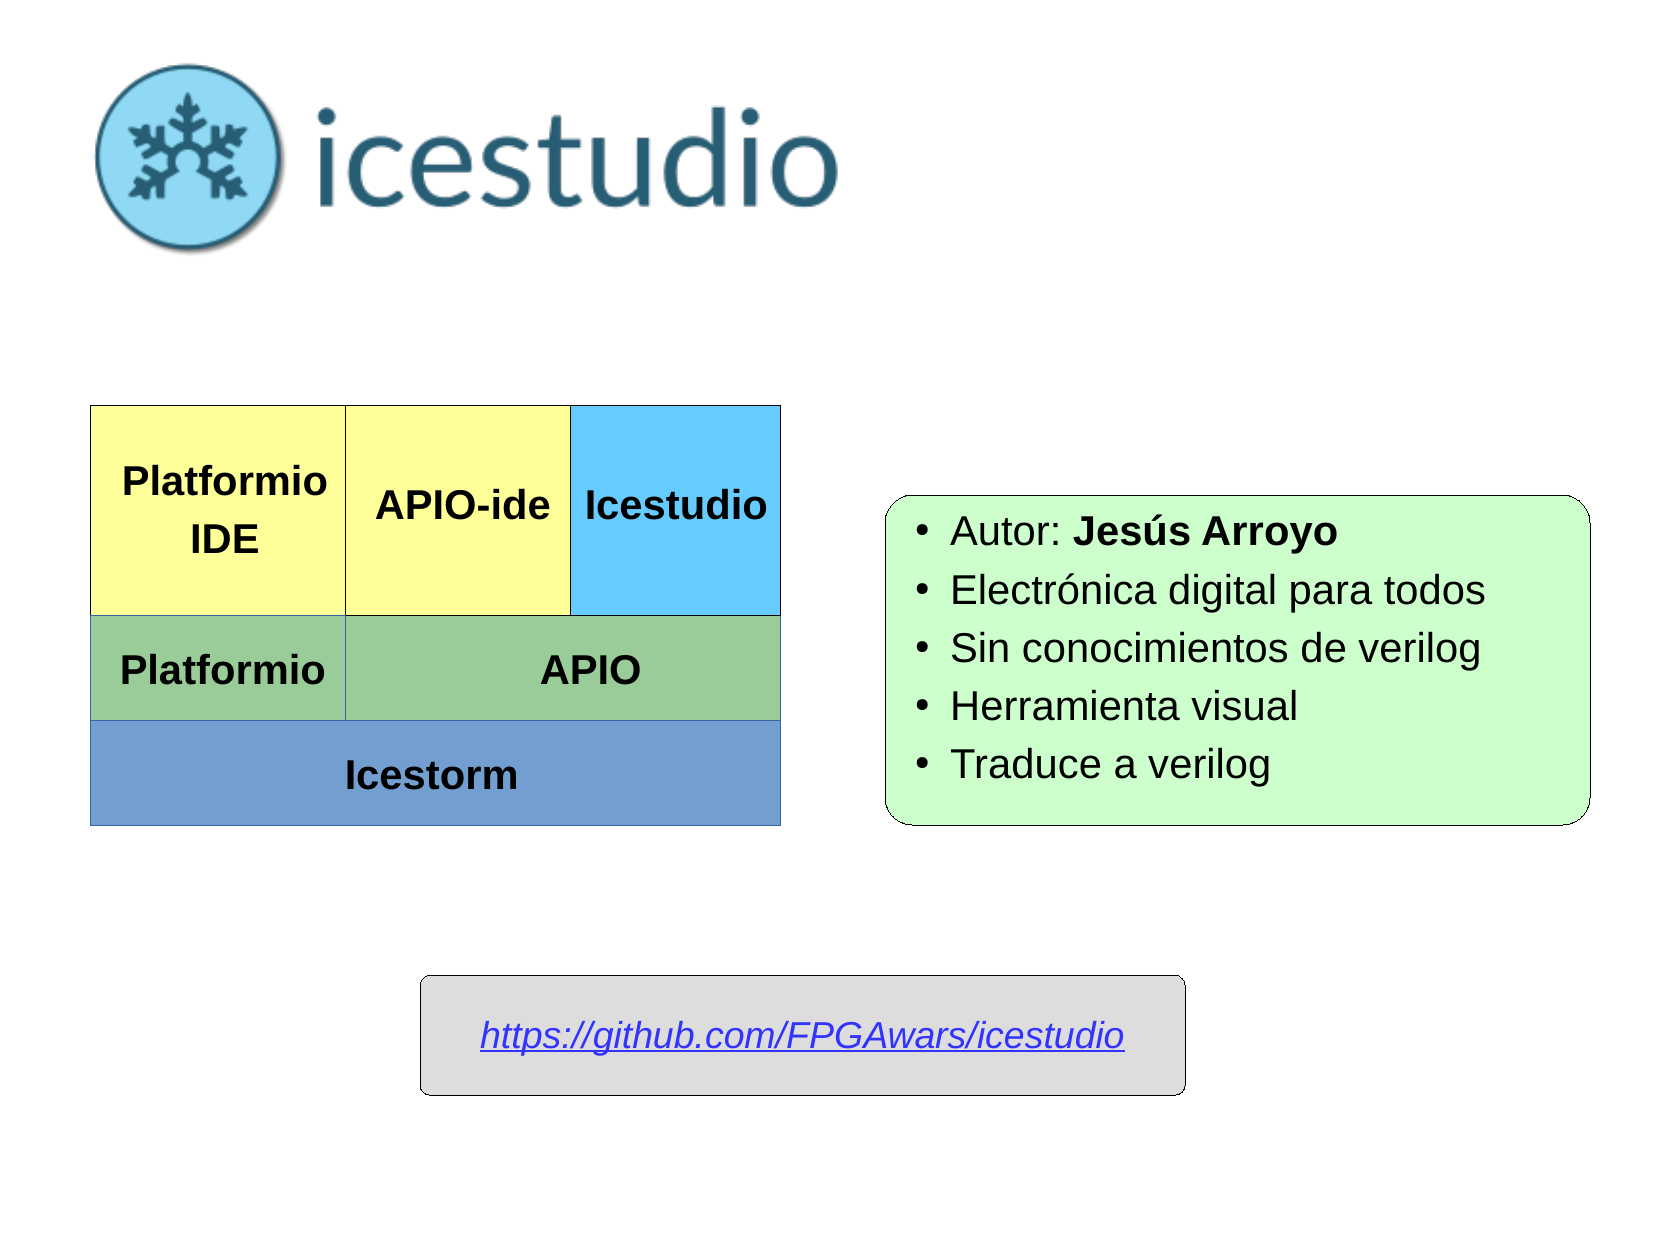

Platformio
IDE
APIO-ide
Icestudio
Autor: Jesús Arroyo
Electrónica digital para todos
Sin conocimientos de verilog
Herramienta visual
Traduce a verilog
Platformio
APIO
Icestorm
https://github.com/FPGAwars/icestudio